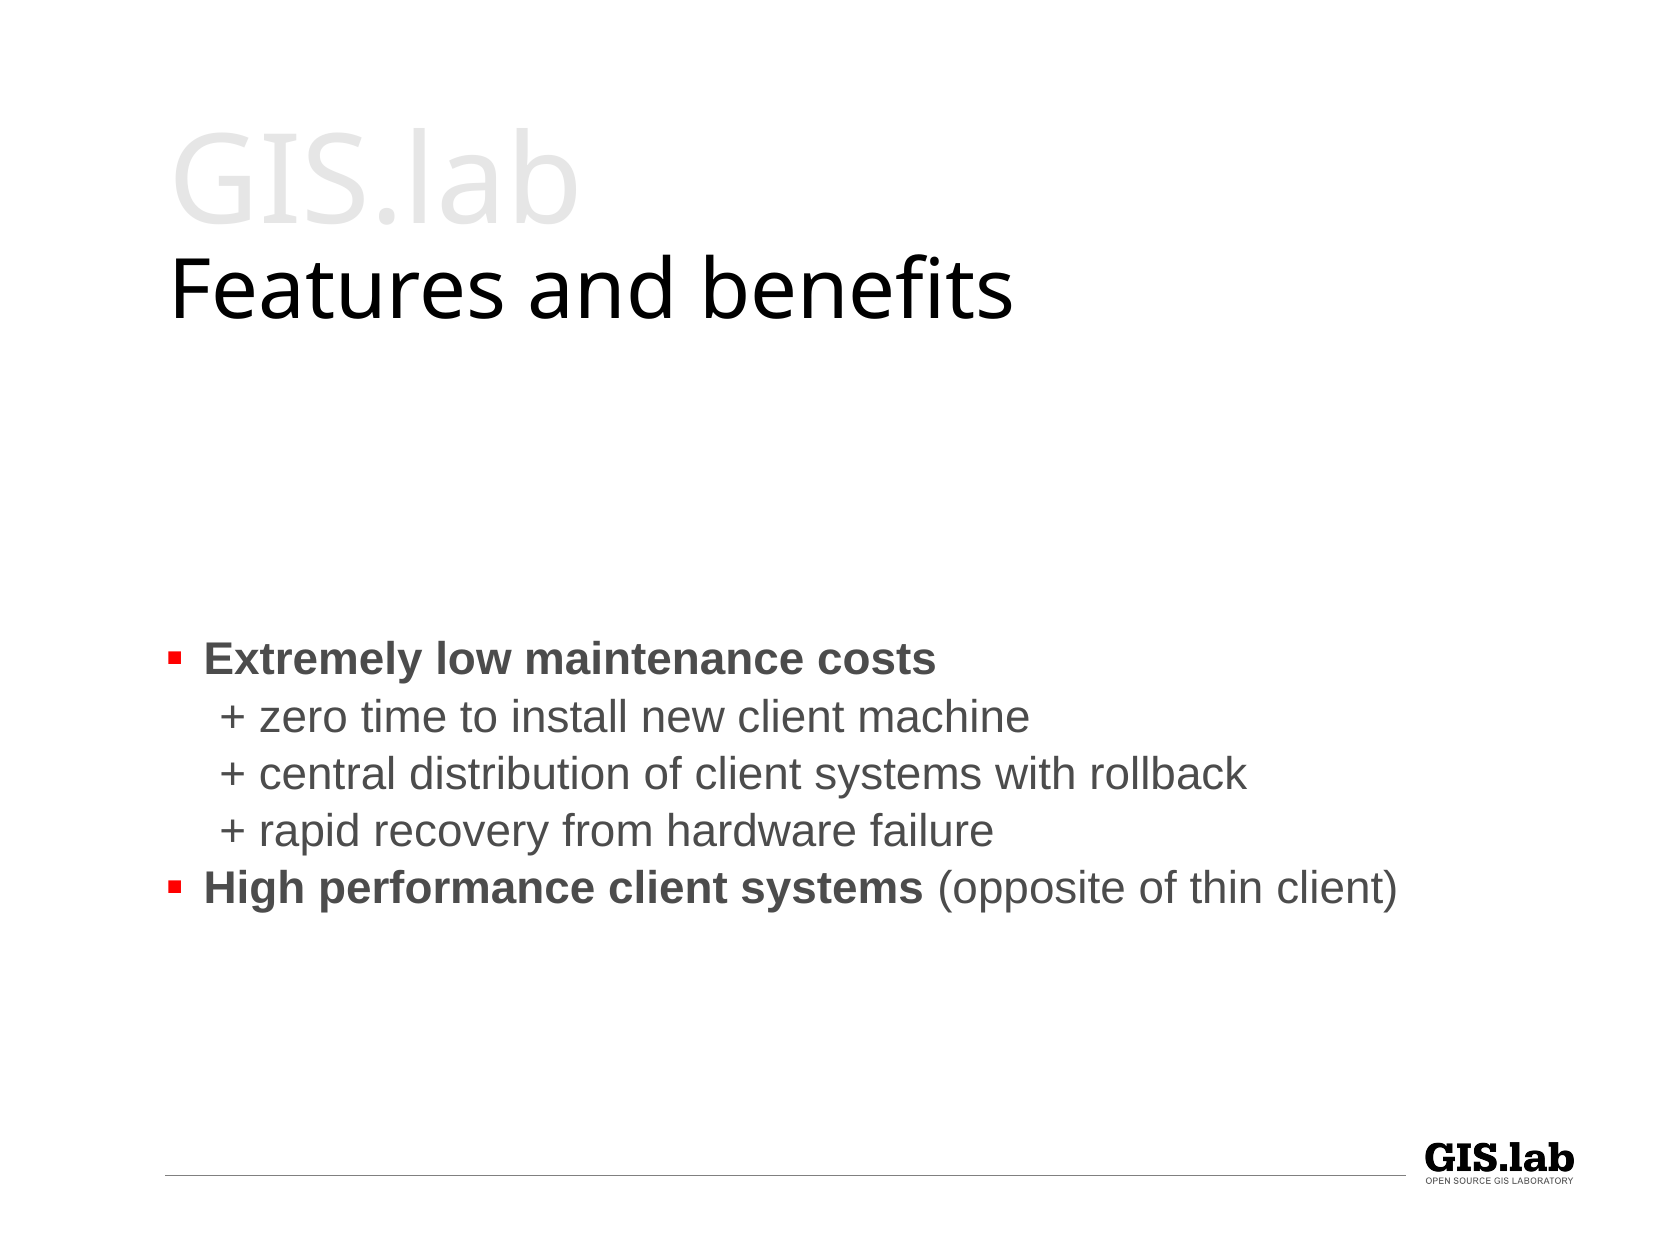

GIS.lab
Features and benefits
Extremely low maintenance costs
 + zero time to install new client machine
 + central distribution of client systems with rollback
 + rapid recovery from hardware failure
High performance client systems (opposite of thin client)